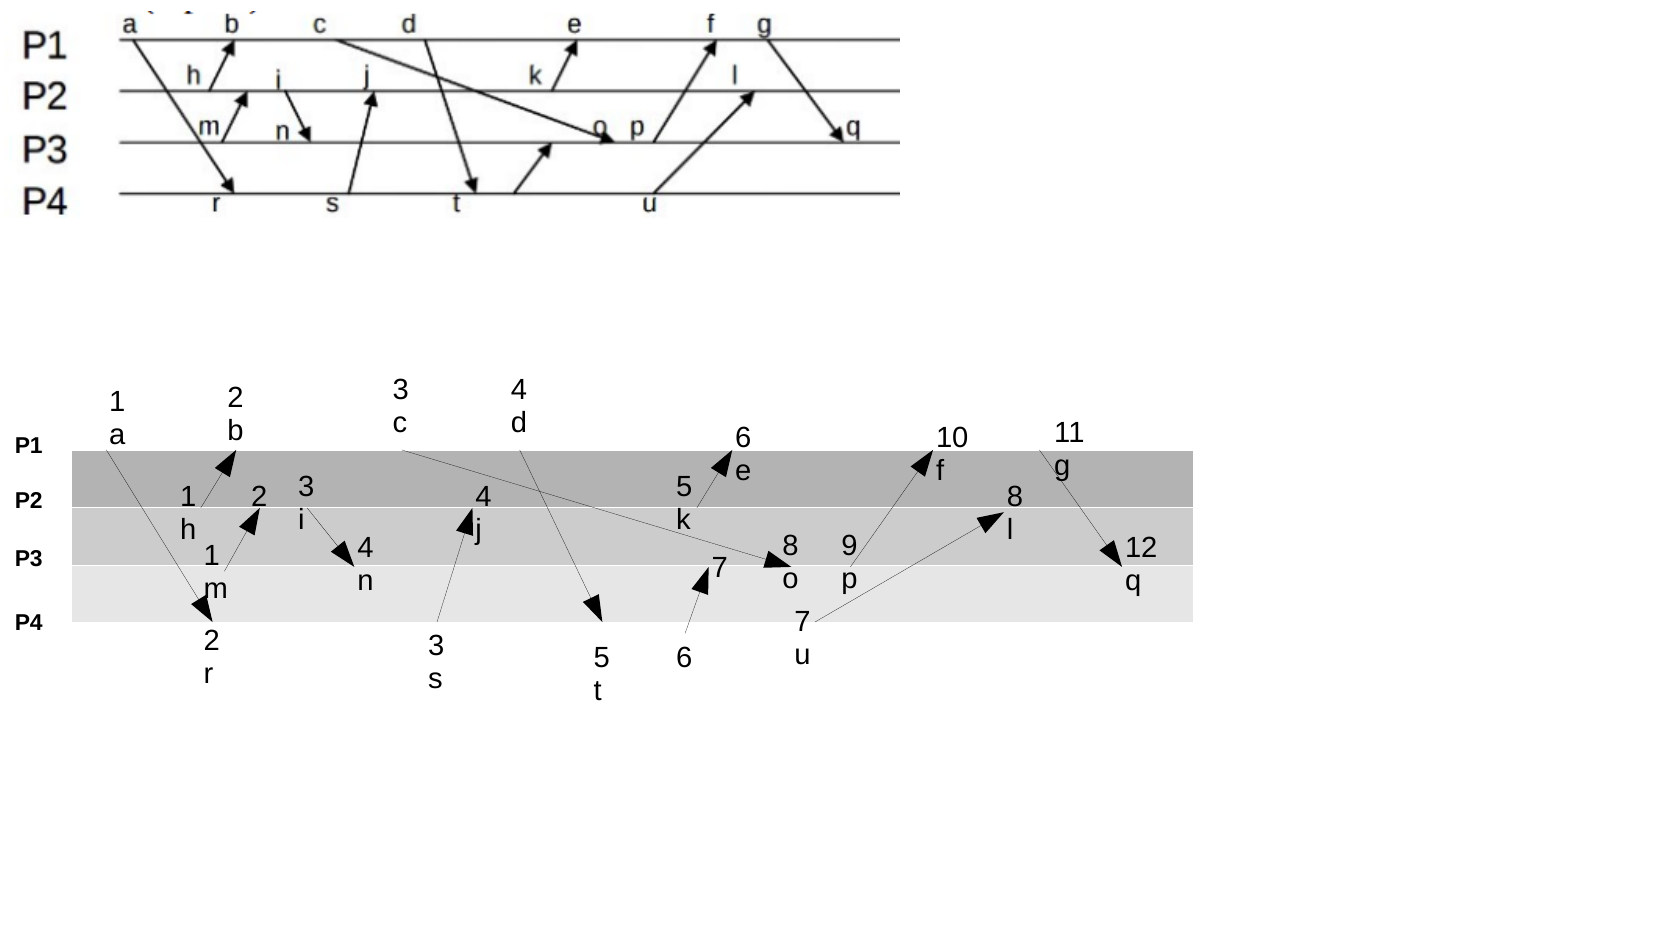

3
c
4
d
2
b
1
a
11
g
6
e
10
f
P1
| |
| --- |
| |
| |
3
i
5
k
1
h
2
4
j
8
l
P2
8
o
9
p
4
n
12
q
1
m
P3
7
7
u
P4
2
r
3
s
5
t
6